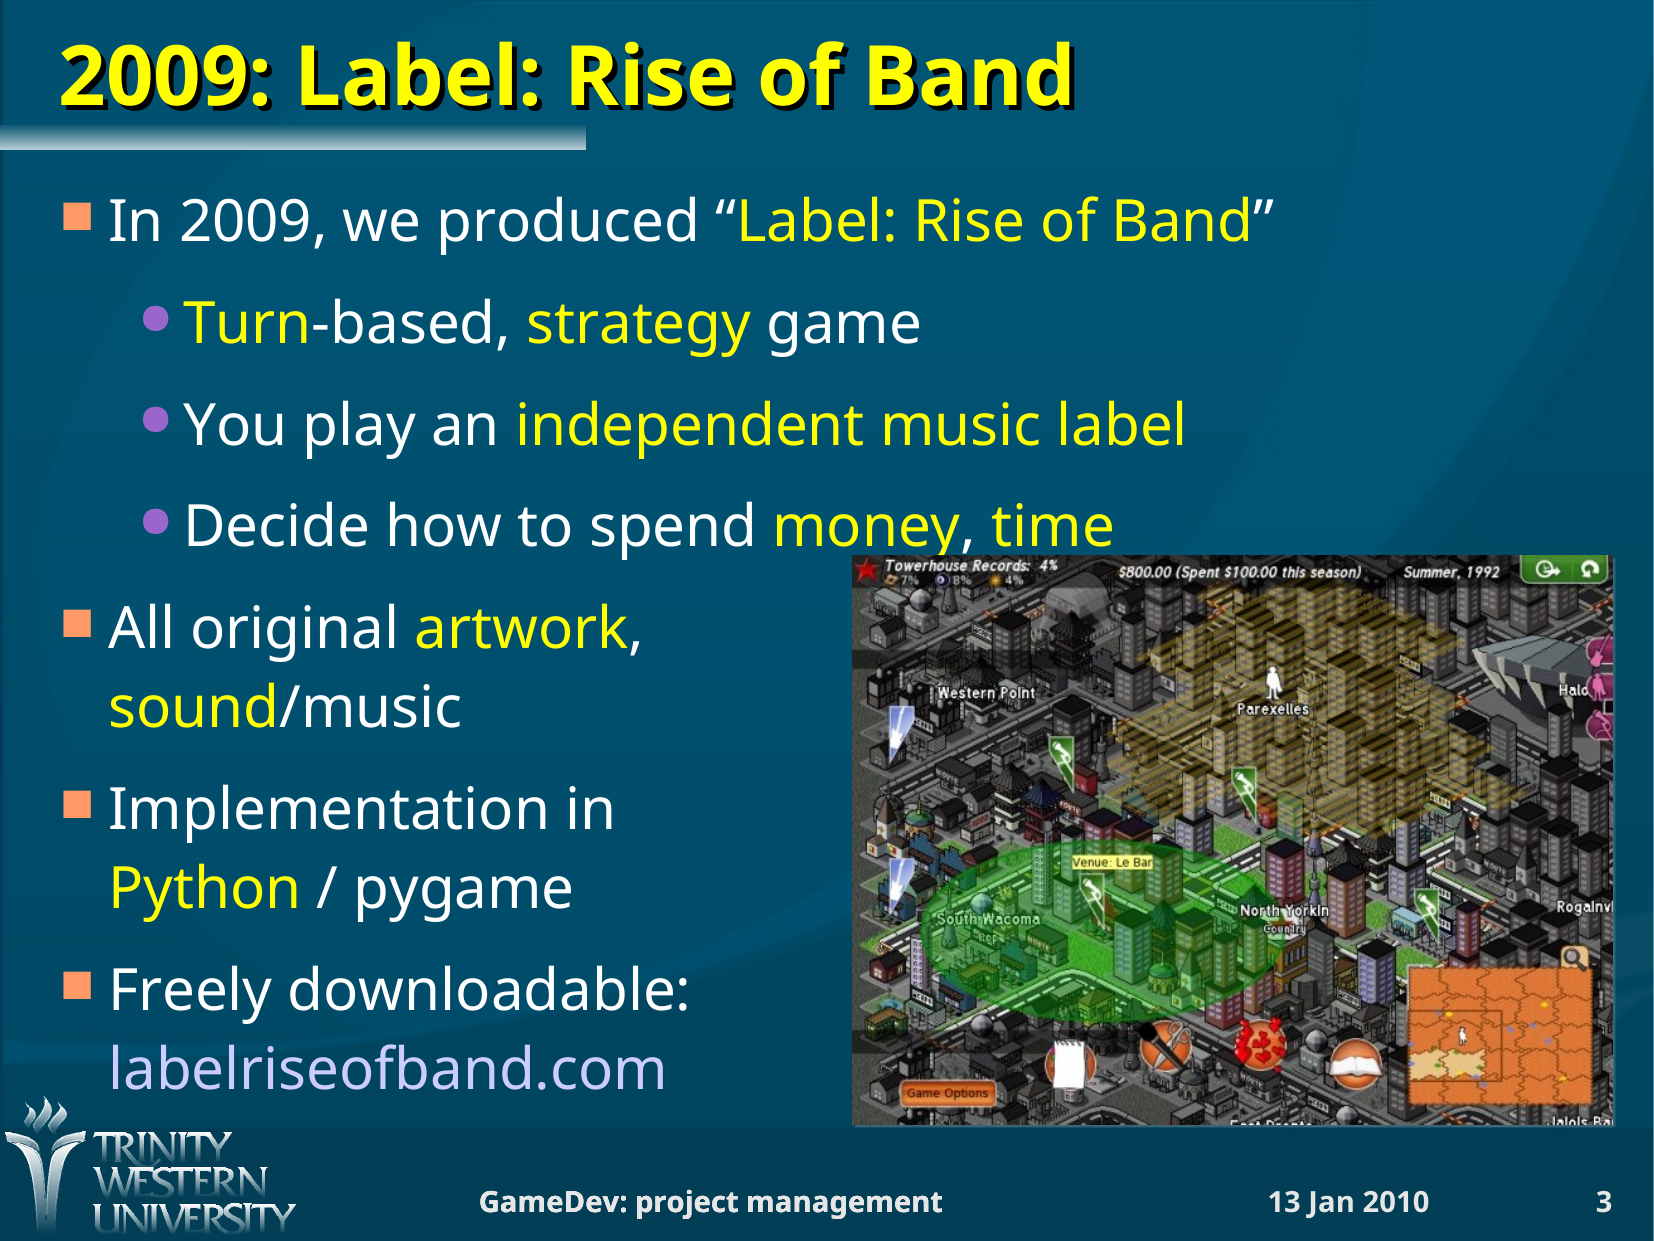

# 2009: Label: Rise of Band
In 2009, we produced “Label: Rise of Band”
Turn-based, strategy game
You play an independent music label
Decide how to spend money, time
All original artwork,
sound/music
Implementation in
Python / pygame
Freely downloadable:
labelriseofband.com
GameDev: project management
13 Jan 2010
3